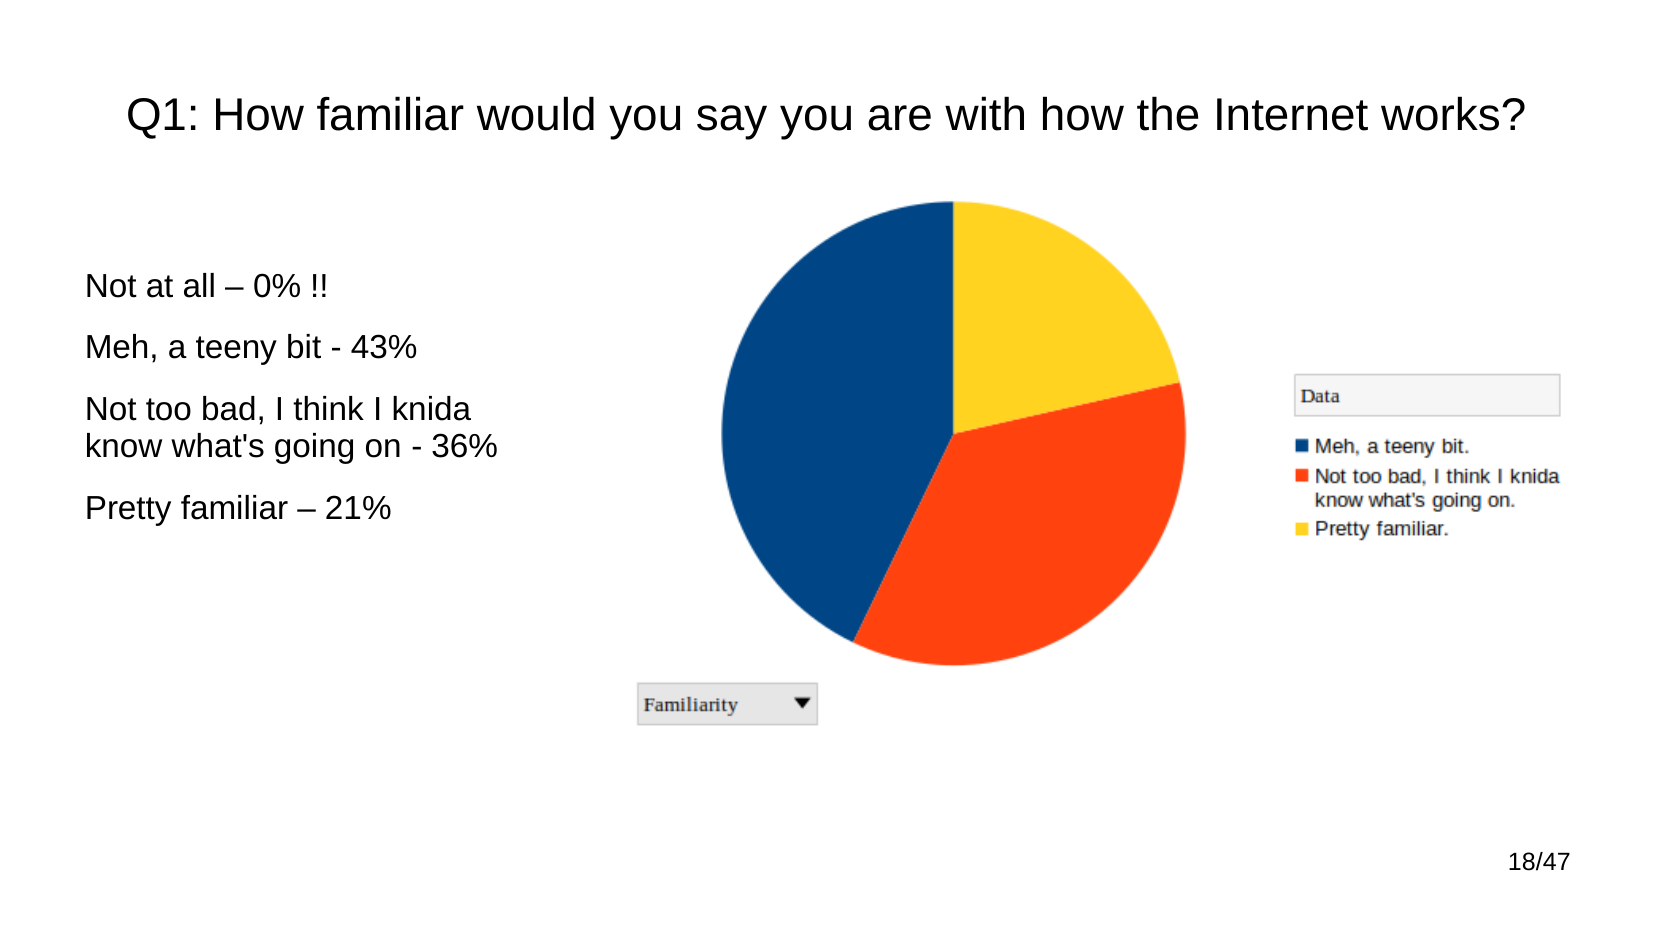

# Q1: How familiar would you say you are with how the Internet works?
Not at all – 0% !!
Meh, a teeny bit - 43%
Not too bad, I think I knida know what's going on - 36%
Pretty familiar – 21%
18